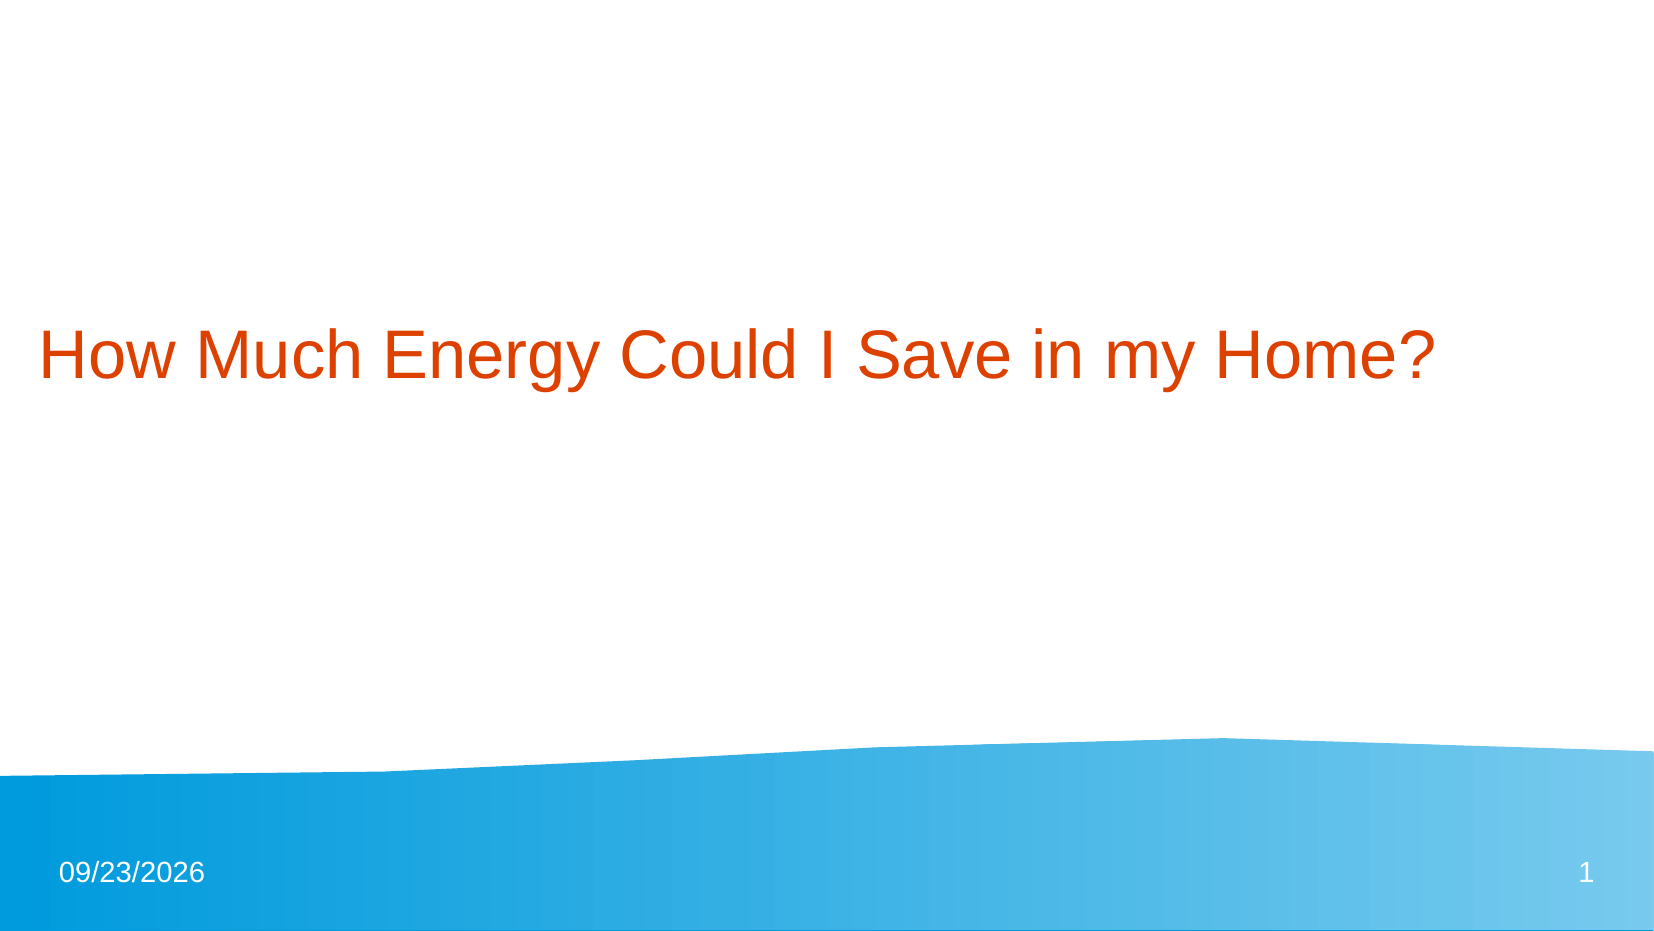

# How Much Energy Could I Save in my Home?